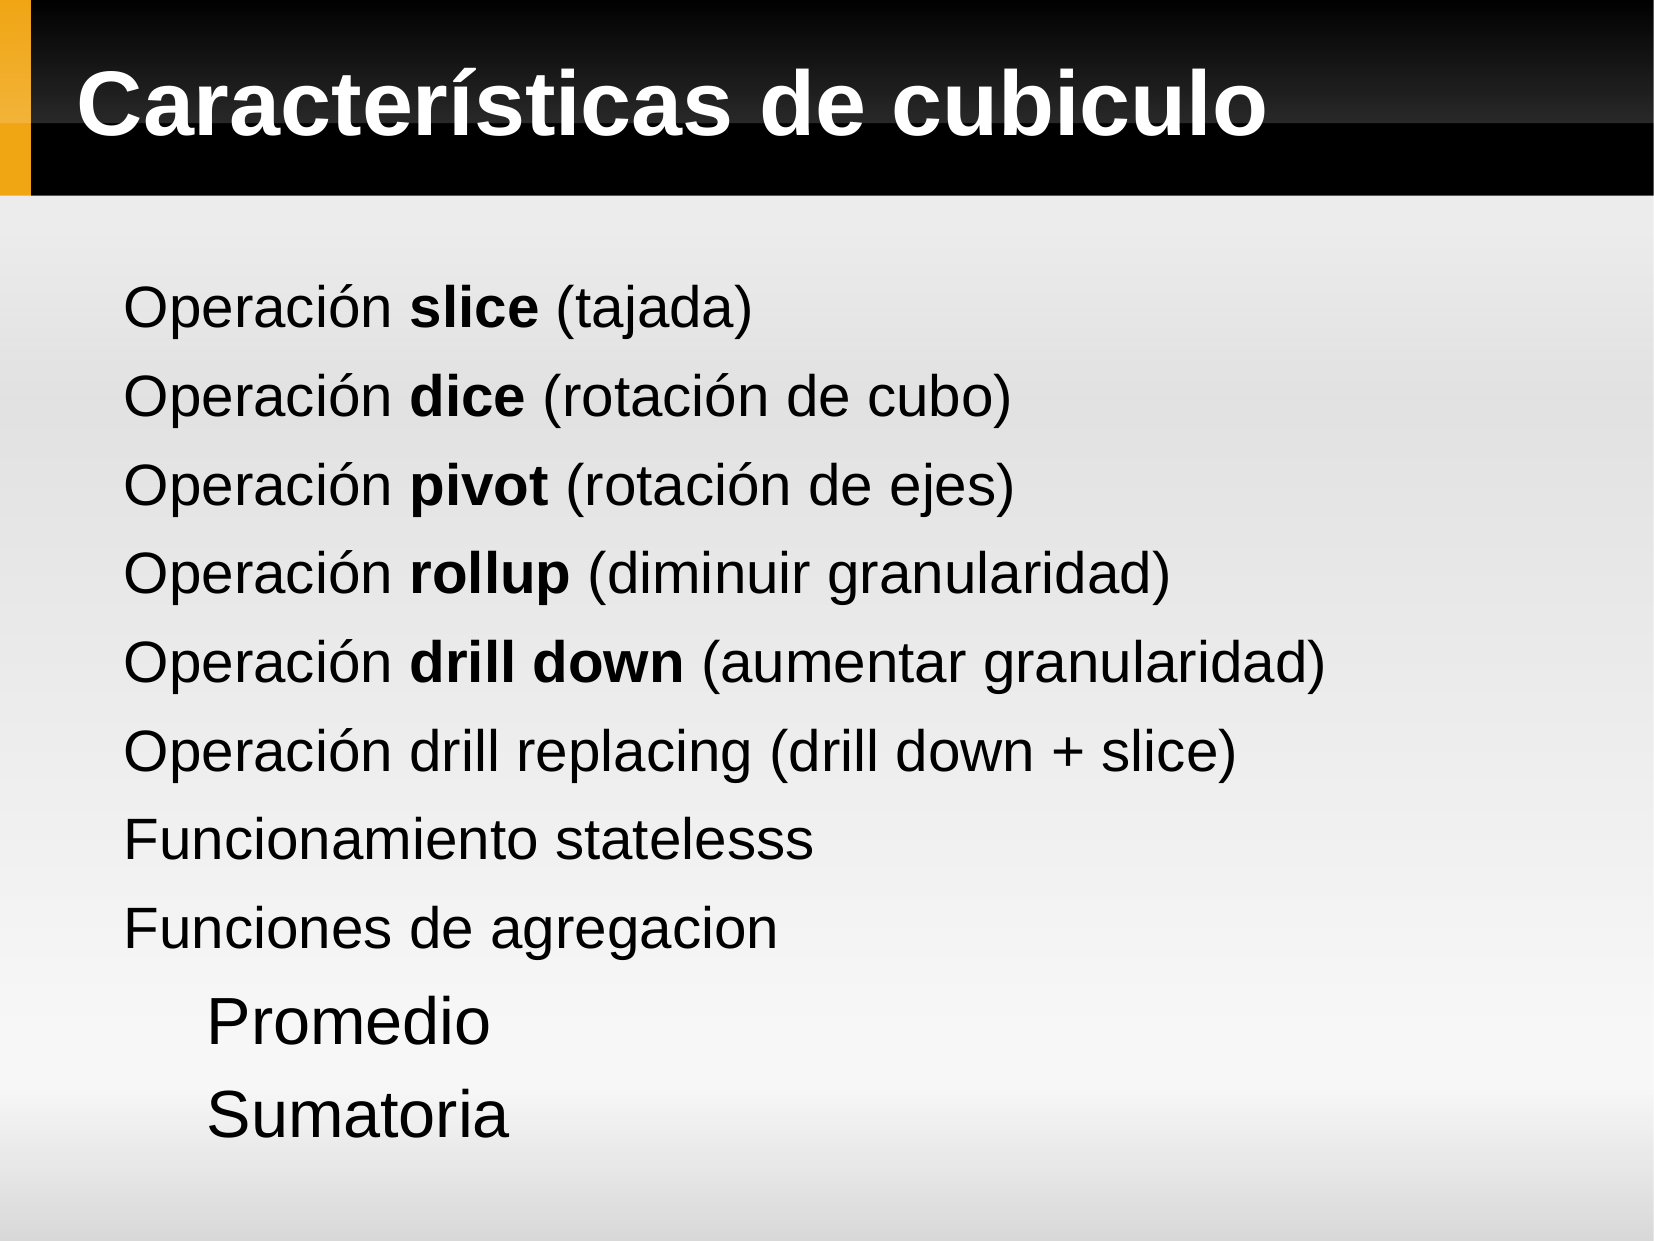

# Características de cubiculo
Operación slice (tajada)
Operación dice (rotación de cubo)
Operación pivot (rotación de ejes)
Operación rollup (diminuir granularidad)
Operación drill down (aumentar granularidad)
Operación drill replacing (drill down + slice)
Funcionamiento statelesss
Funciones de agregacion
Promedio
Sumatoria